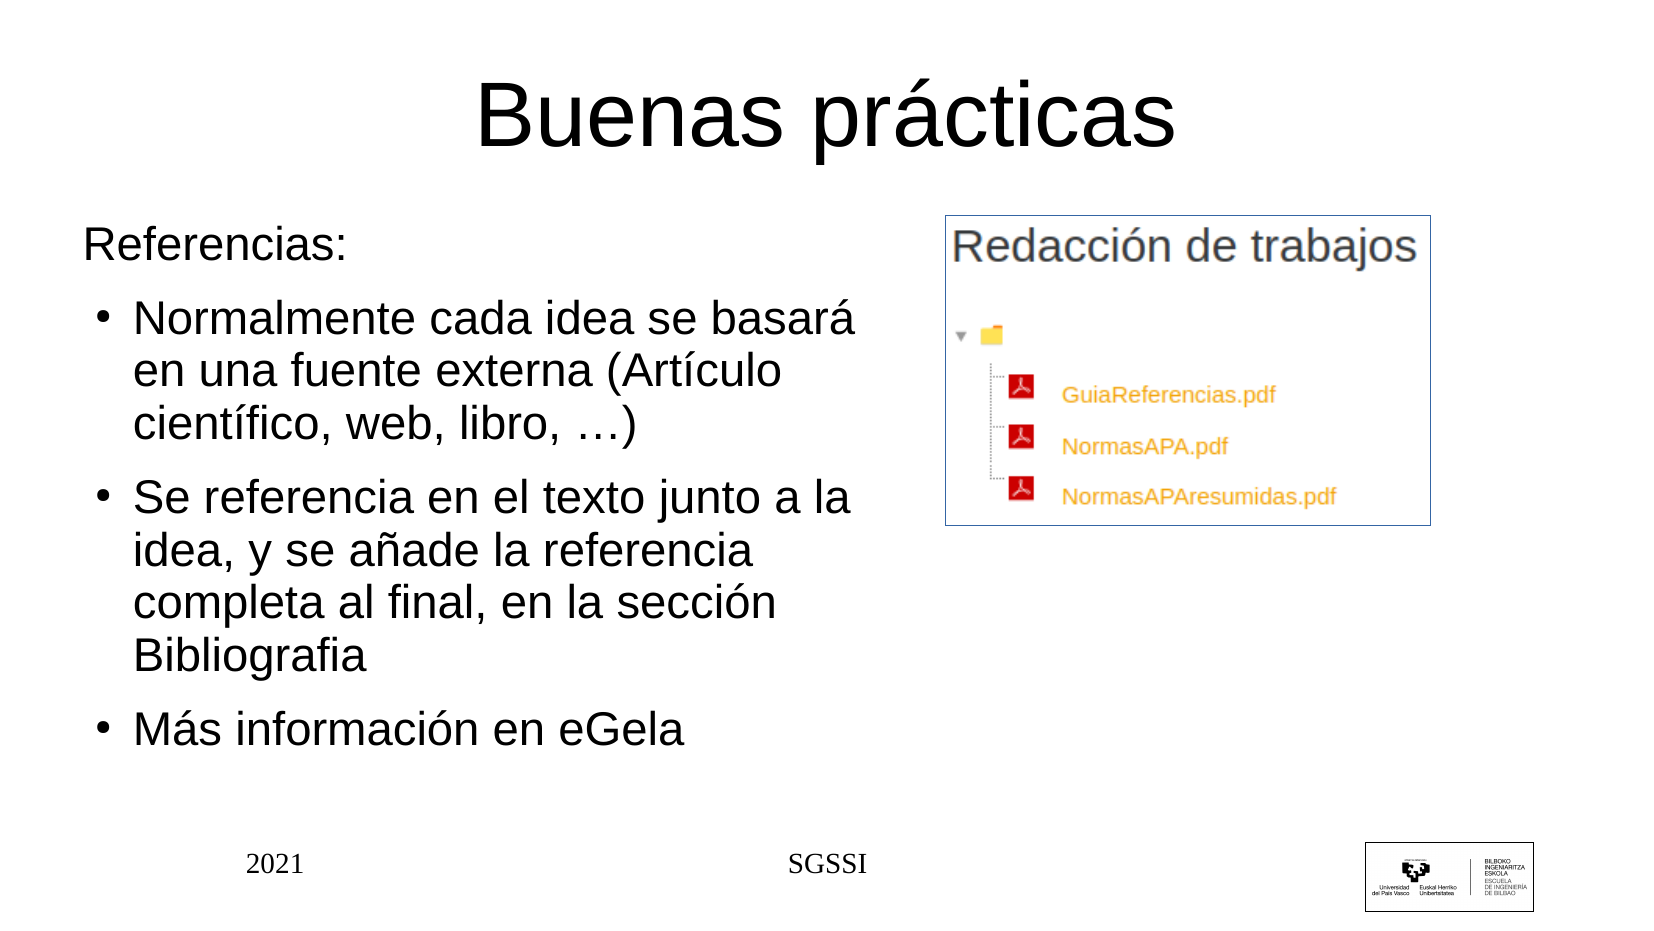

# Buenas prácticas
Referencias:
Normalmente cada idea se basará en una fuente externa (Artículo científico, web, libro, …)
Se referencia en el texto junto a la idea, y se añade la referencia completa al final, en la sección Bibliografia
Más información en eGela